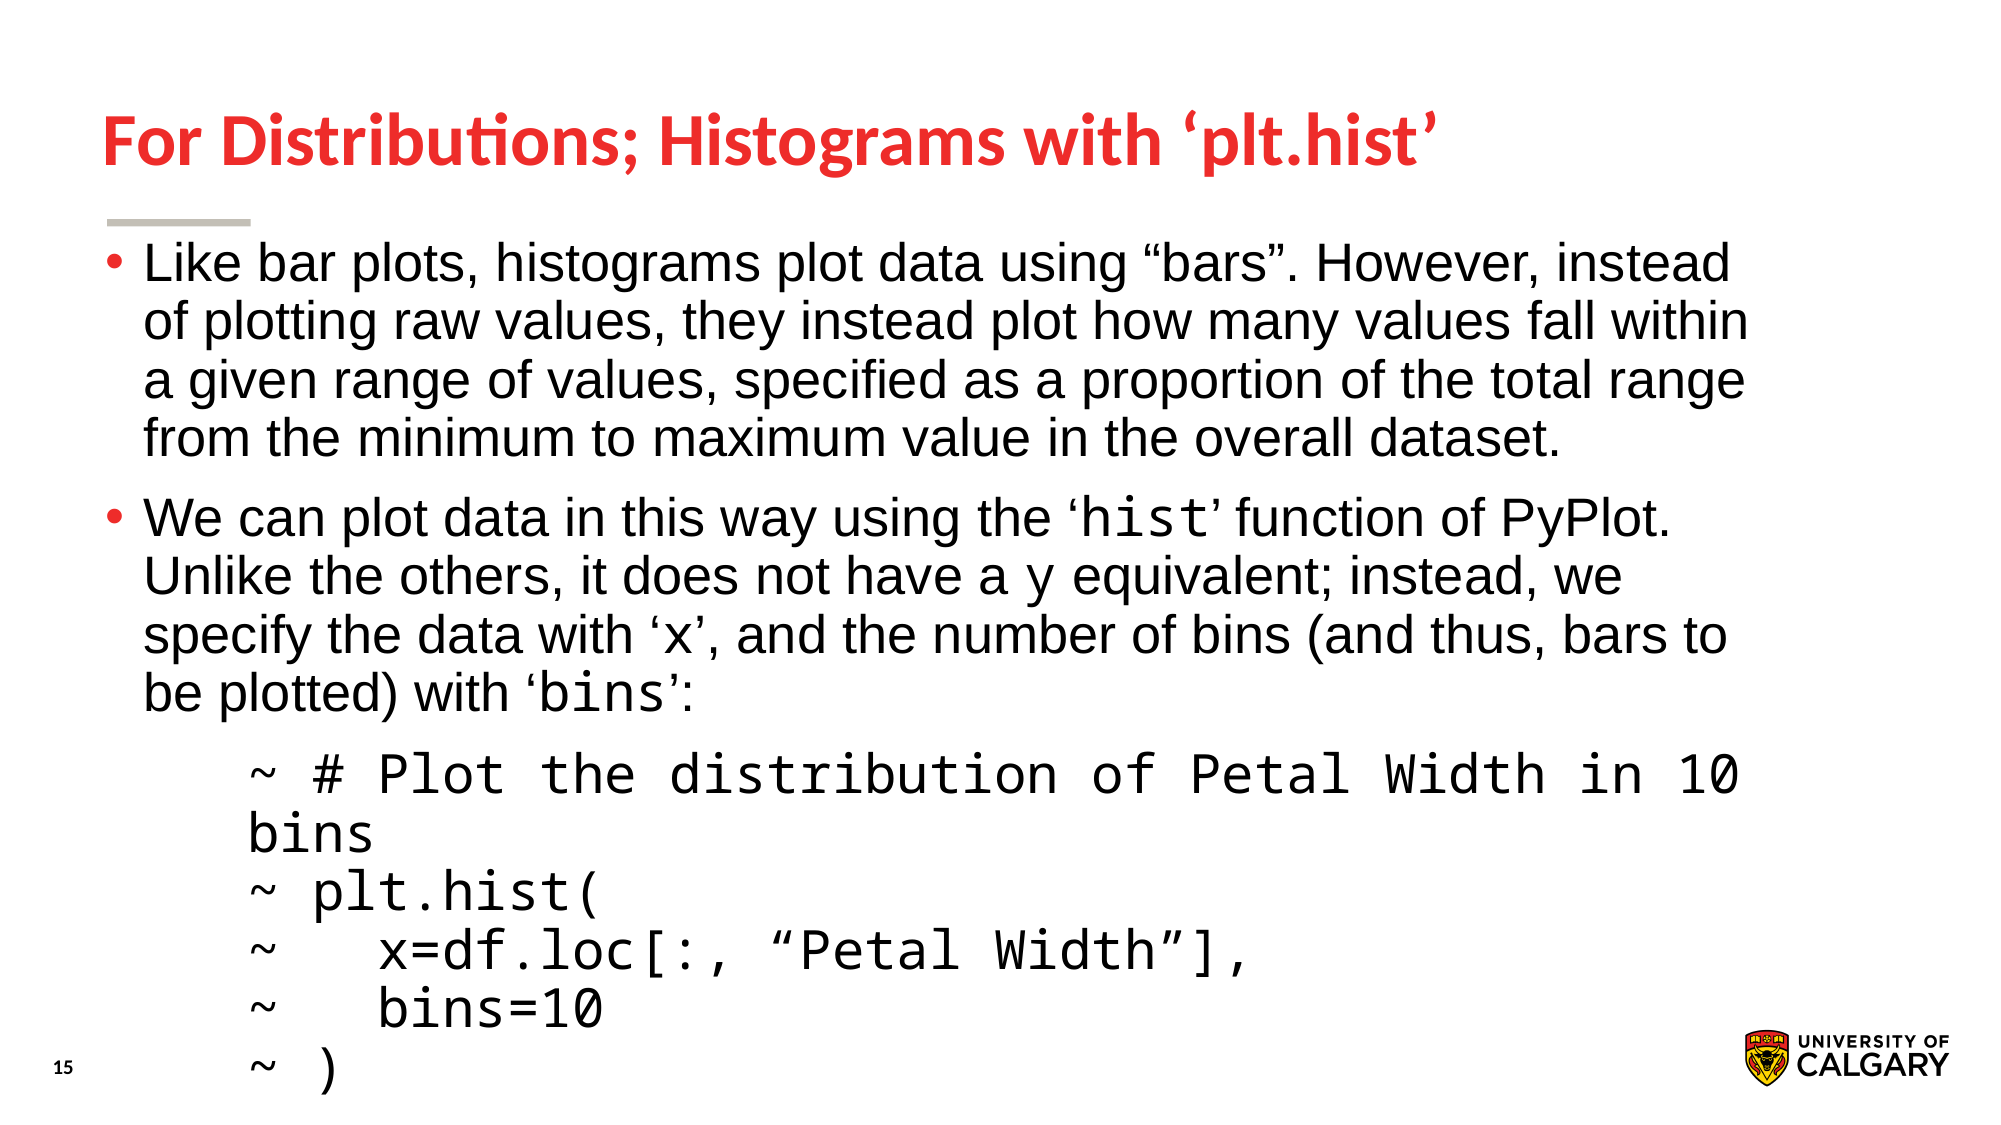

# For Distributions; Histograms with ‘plt.hist’
Like bar plots, histograms plot data using “bars”. However, instead of plotting raw values, they instead plot how many values fall within a given range of values, specified as a proportion of the total range from the minimum to maximum value in the overall dataset.
We can plot data in this way using the ‘hist’ function of PyPlot. Unlike the others, it does not have a y equivalent; instead, we specify the data with ‘x’, and the number of bins (and thus, bars to be plotted) with ‘bins’:
~ # Plot the distribution of Petal Width in 10 bins
~ plt.hist(
~ x=df.loc[:, “Petal Width”],
~ bins=10
~ )